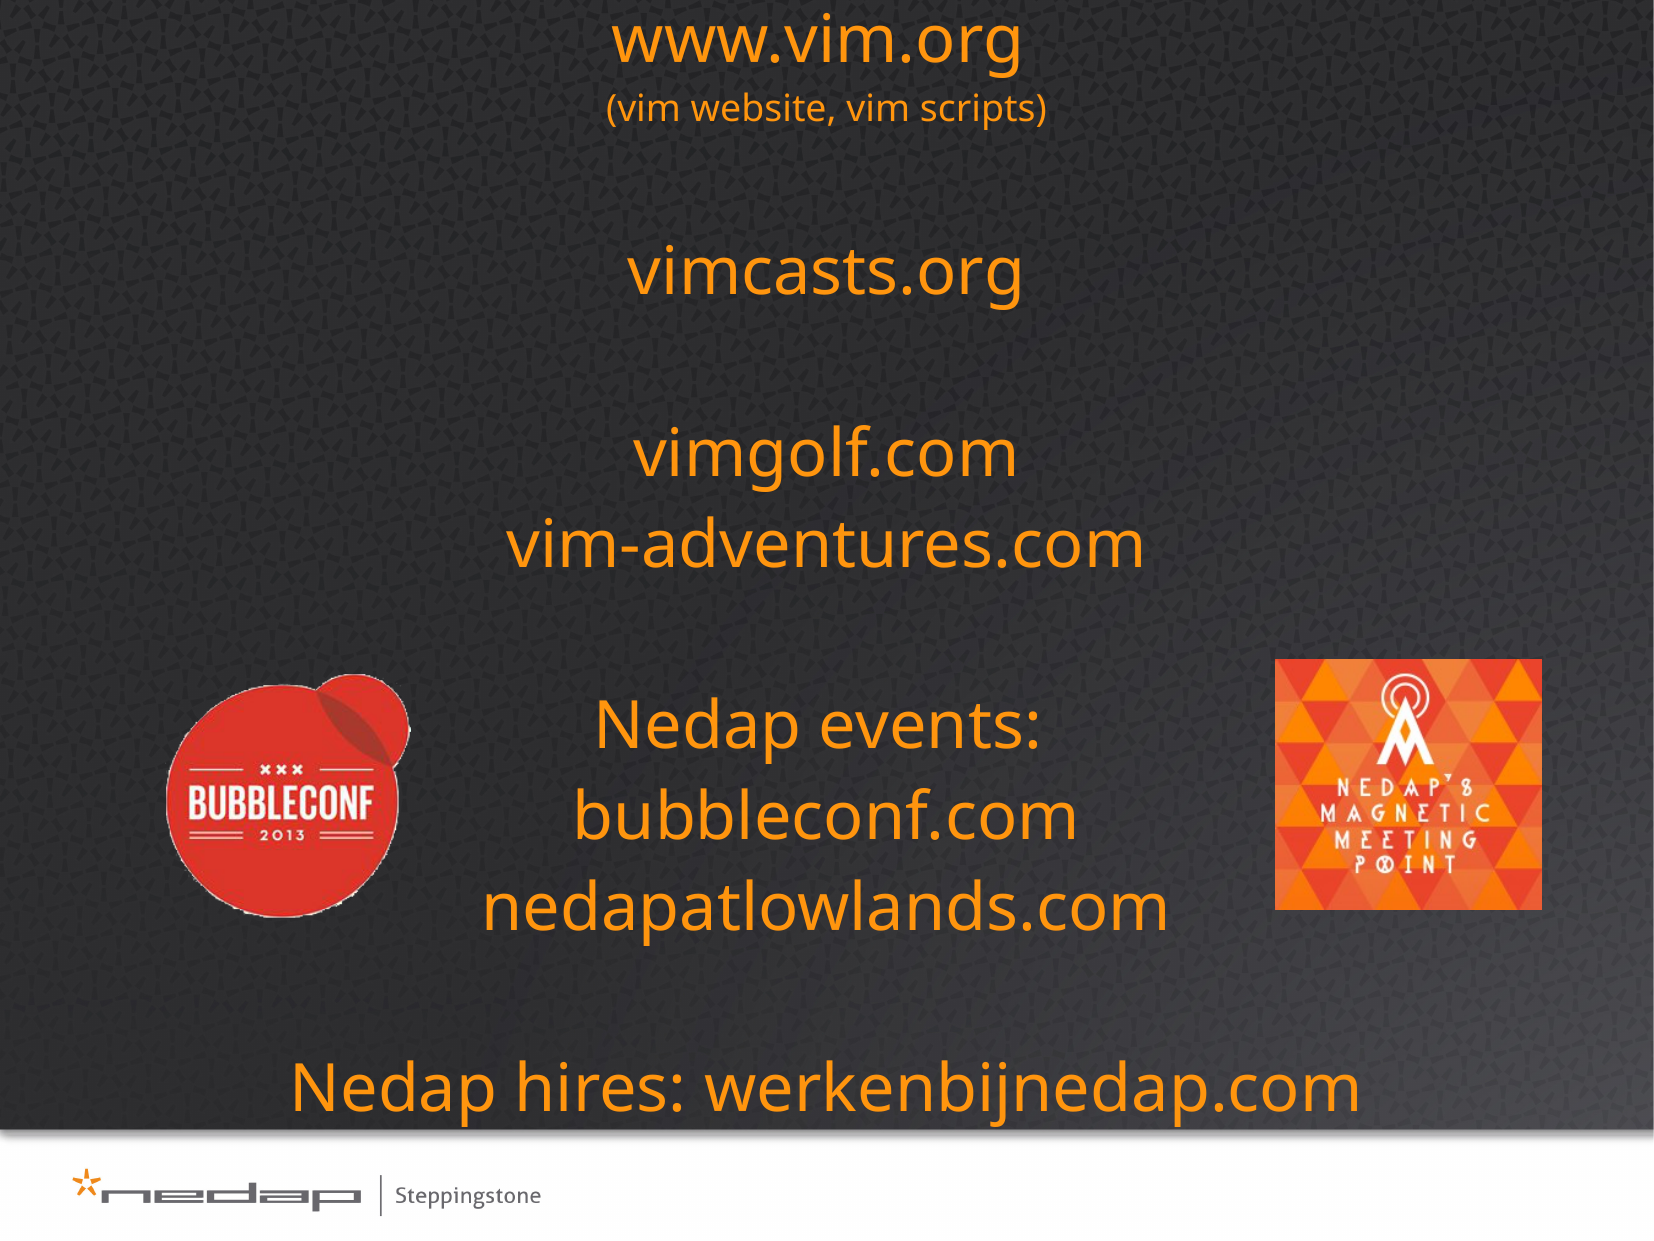

# www.vim.org
(vim website, vim scripts)
vimcasts.org
vimgolf.com
vim-adventures.com
Nedap events:
bubbleconf.com
nedapatlowlands.com
Nedap hires: werkenbijnedap.com